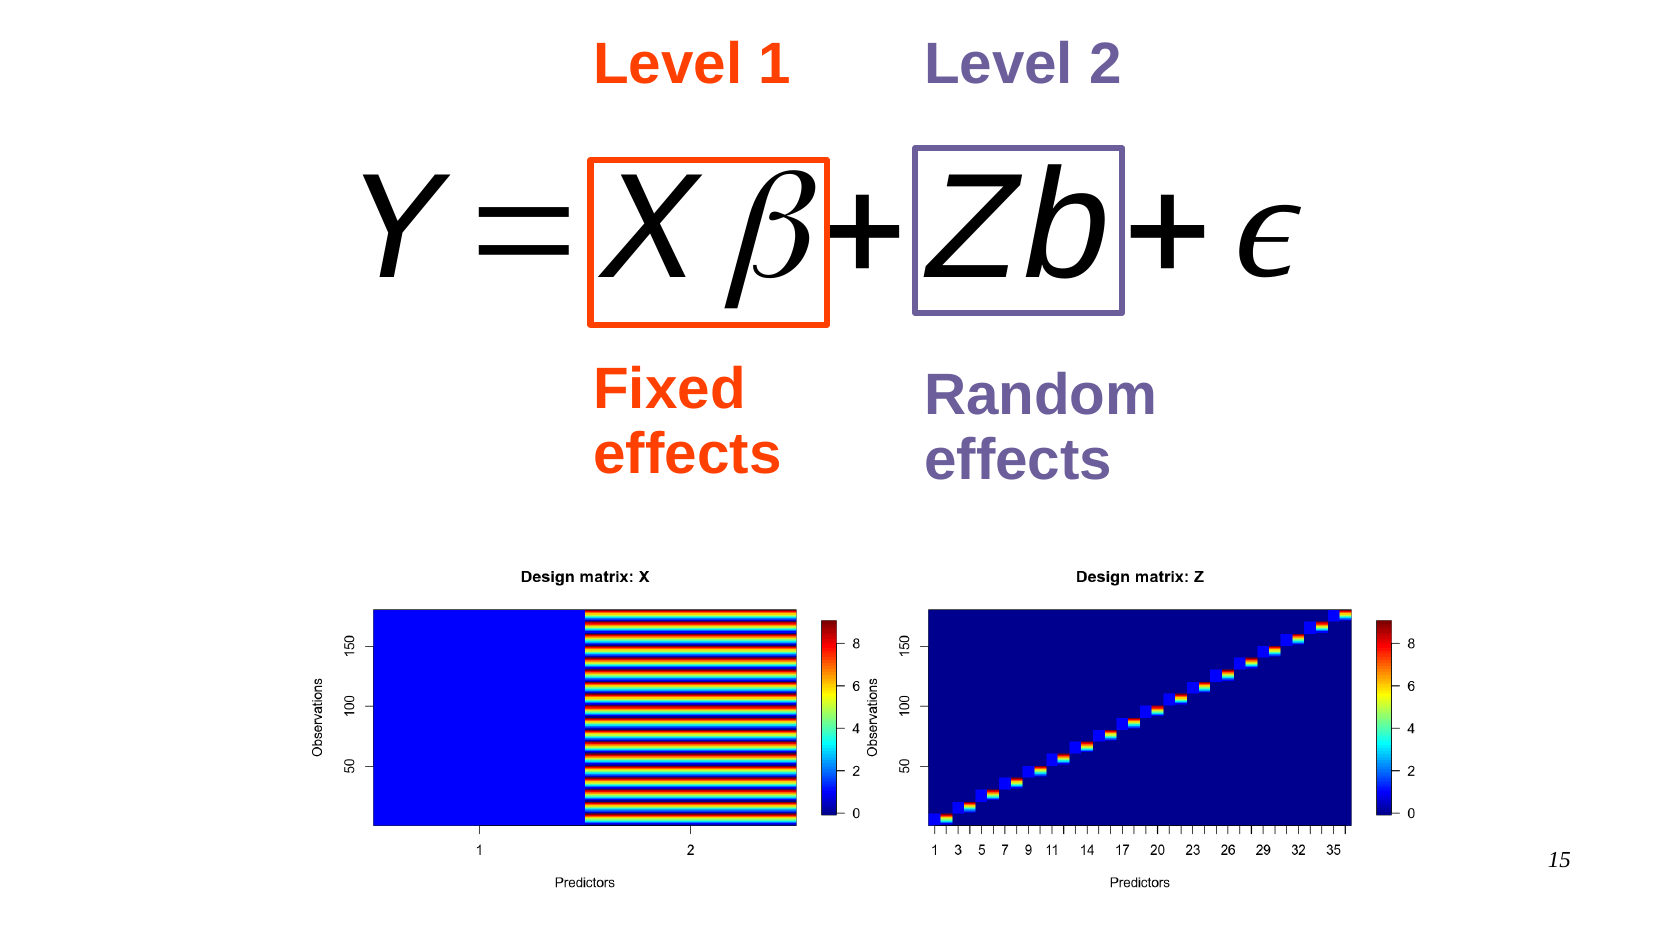

Level 1
Level 2
Fixed effects
Random effects
CC BY Licence 4.0: Lau Møller Andersen 2024
15